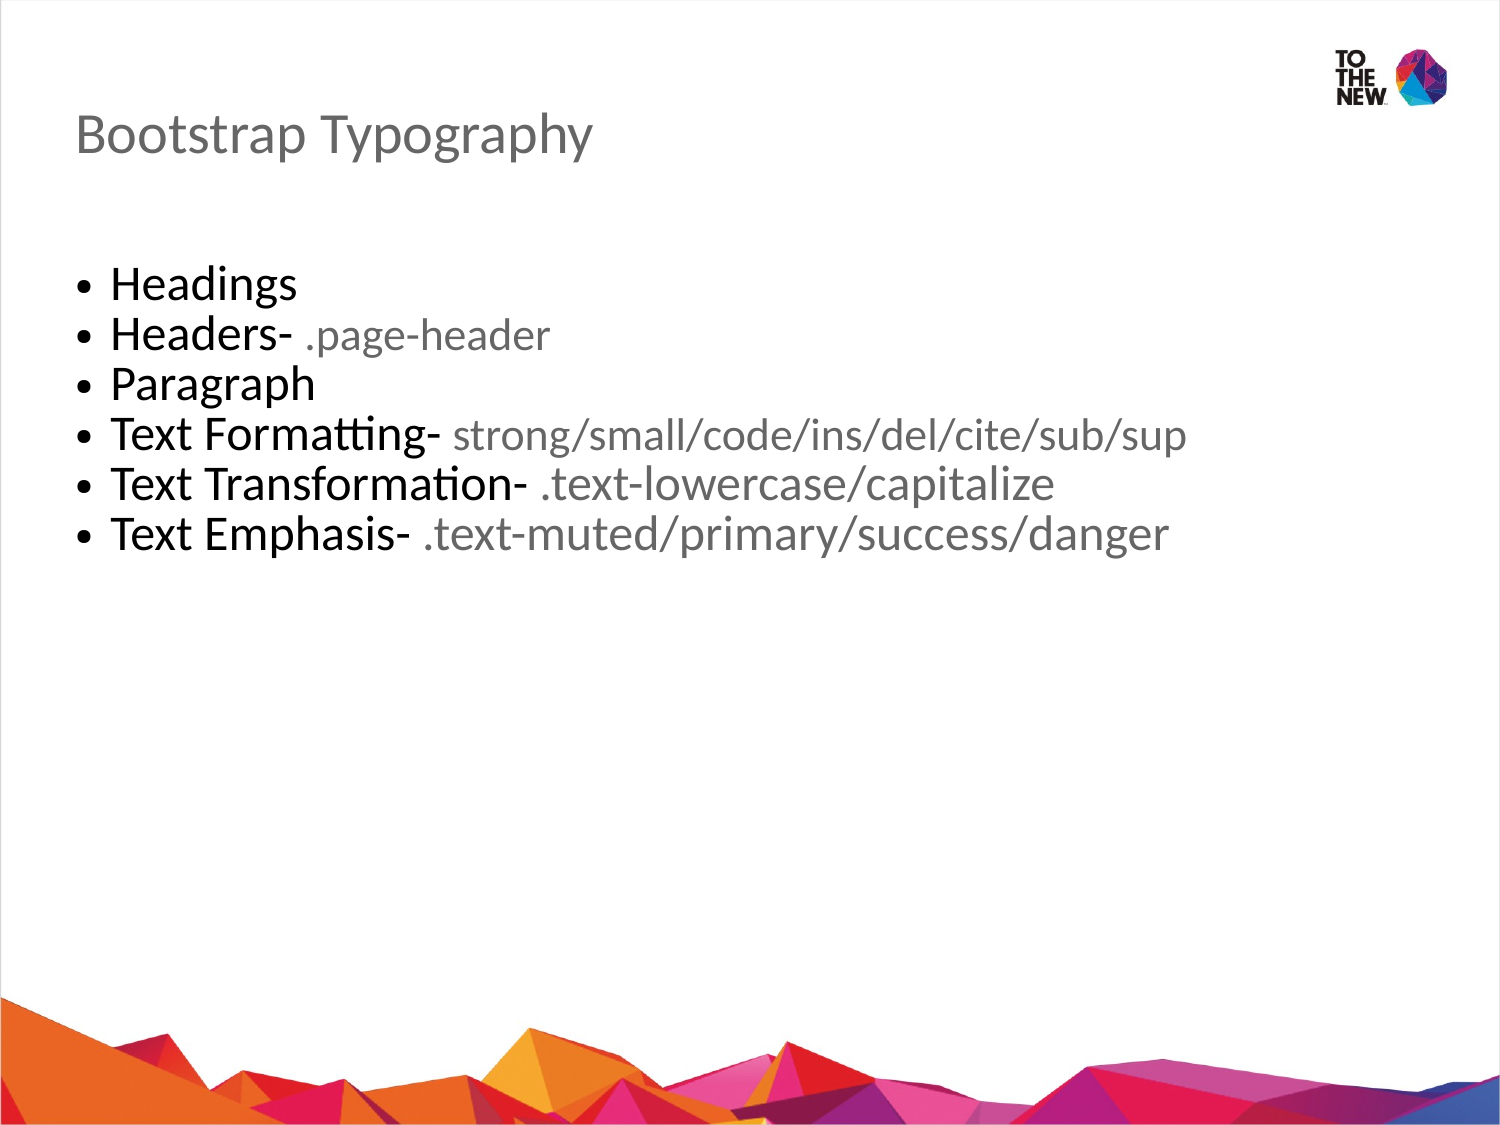

# Bootstrap Typography
Headings
Headers- .page-header
Paragraph
Text Formatting- strong/small/code/ins/del/cite/sub/sup
Text Transformation- .text-lowercase/capitalize
Text Emphasis- .text-muted/primary/success/danger